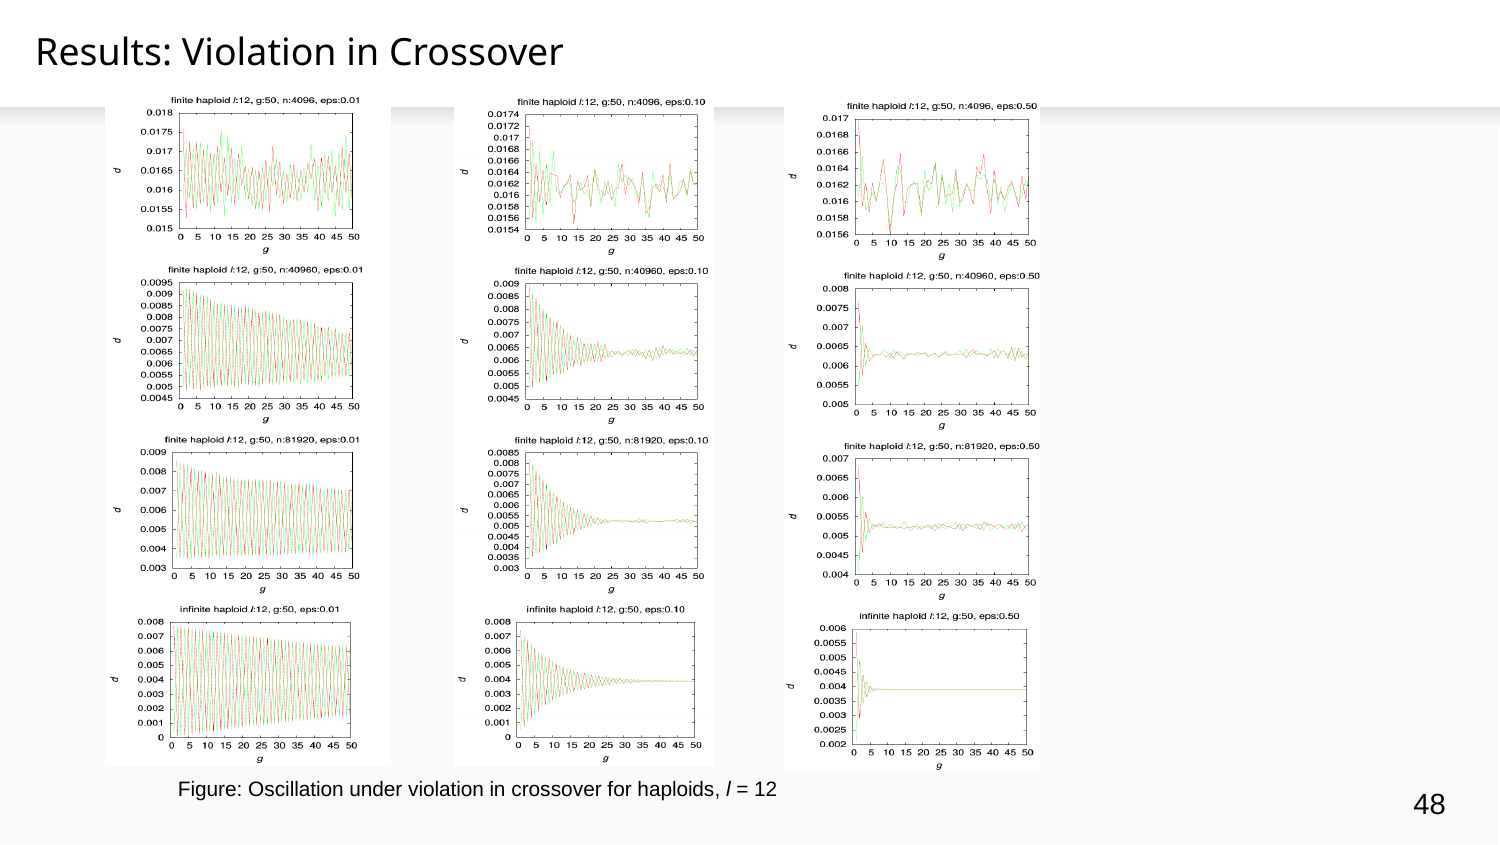

# Results: Violation in Crossover
Figure: Oscillation under violation in crossover for haploids, l = 12
48